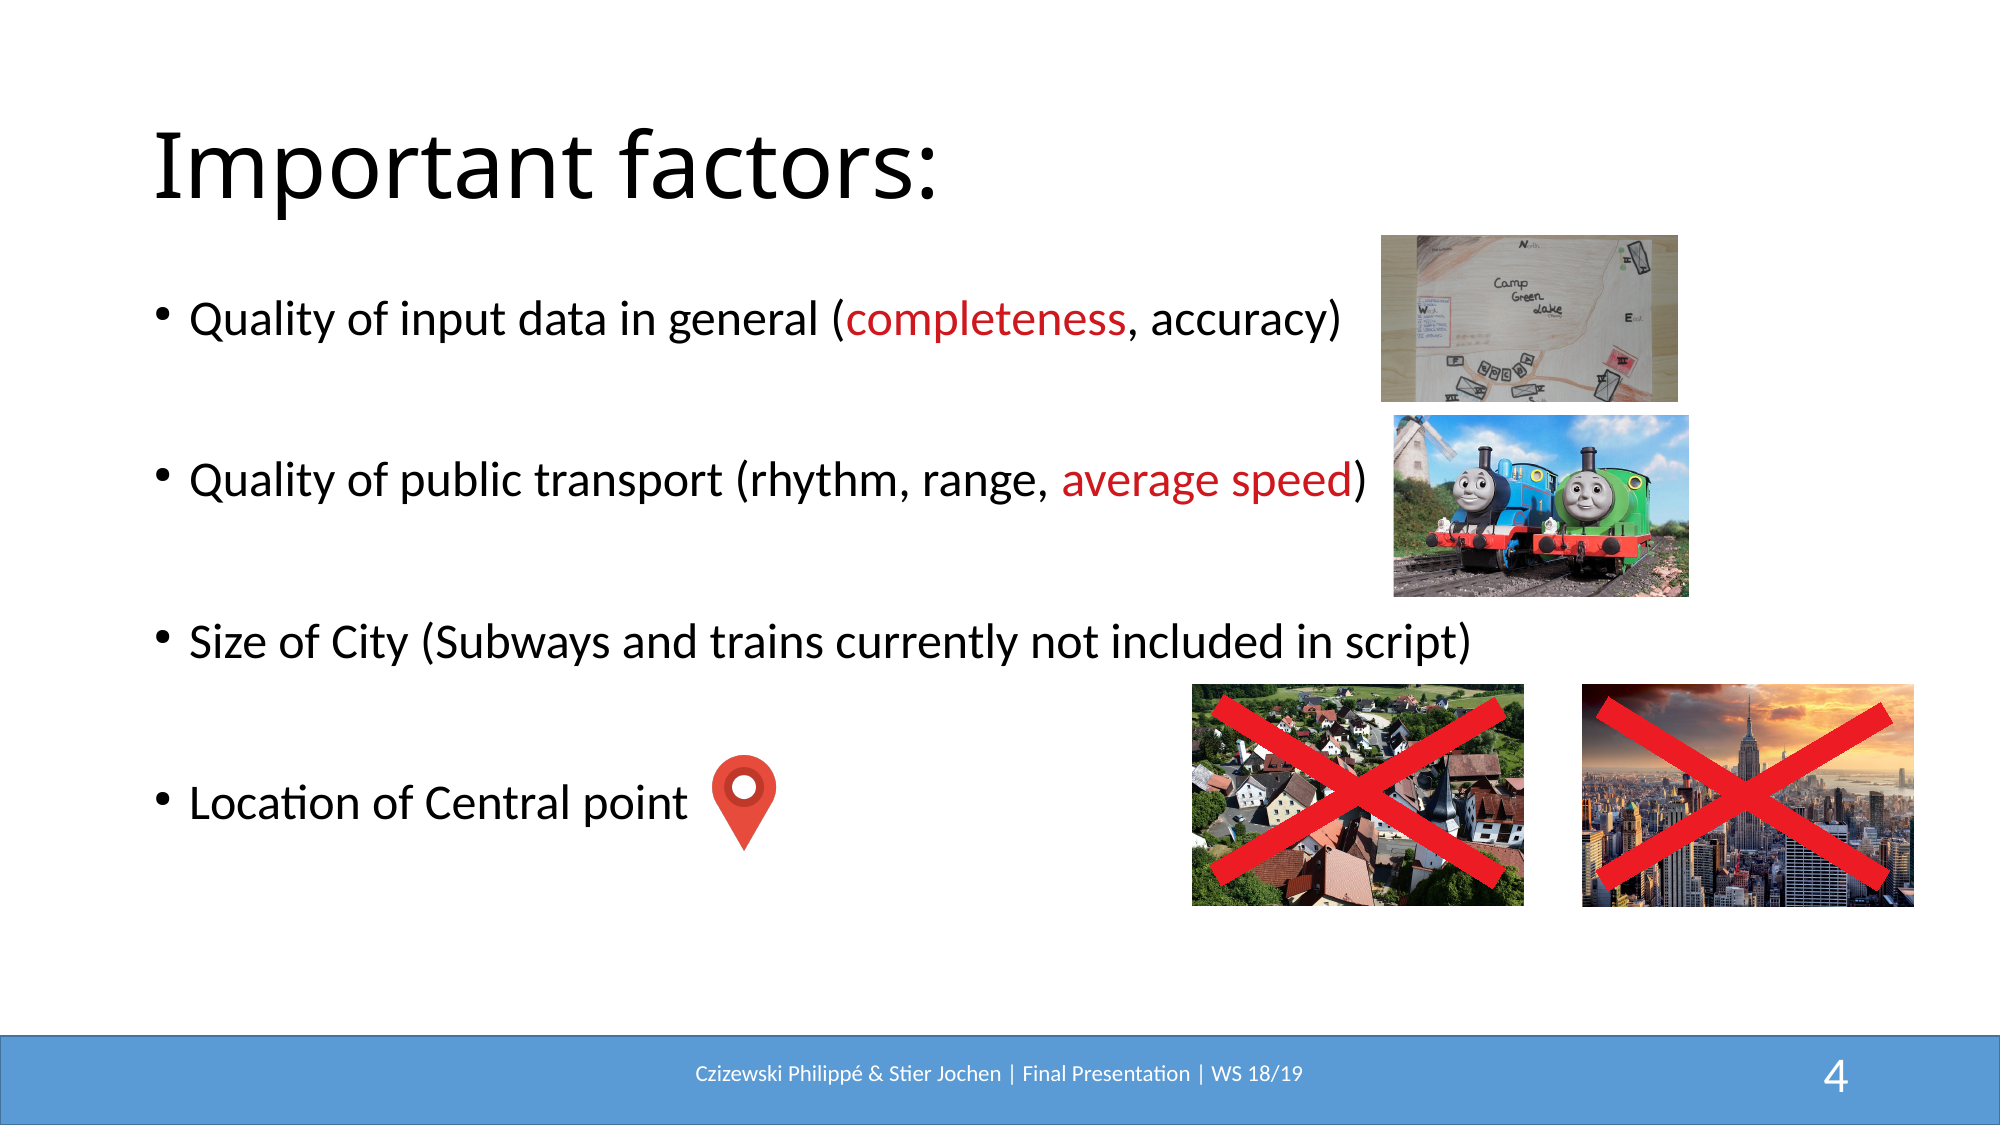

# Important factors:
Quality of input data in general (completeness, accuracy)
Quality of public transport (rhythm, range, average speed)
Size of City (Subways and trains currently not included in script)
Location of Central point
Czizewski Philippé & Stier Jochen | Final Presentation | WS 18/19
4